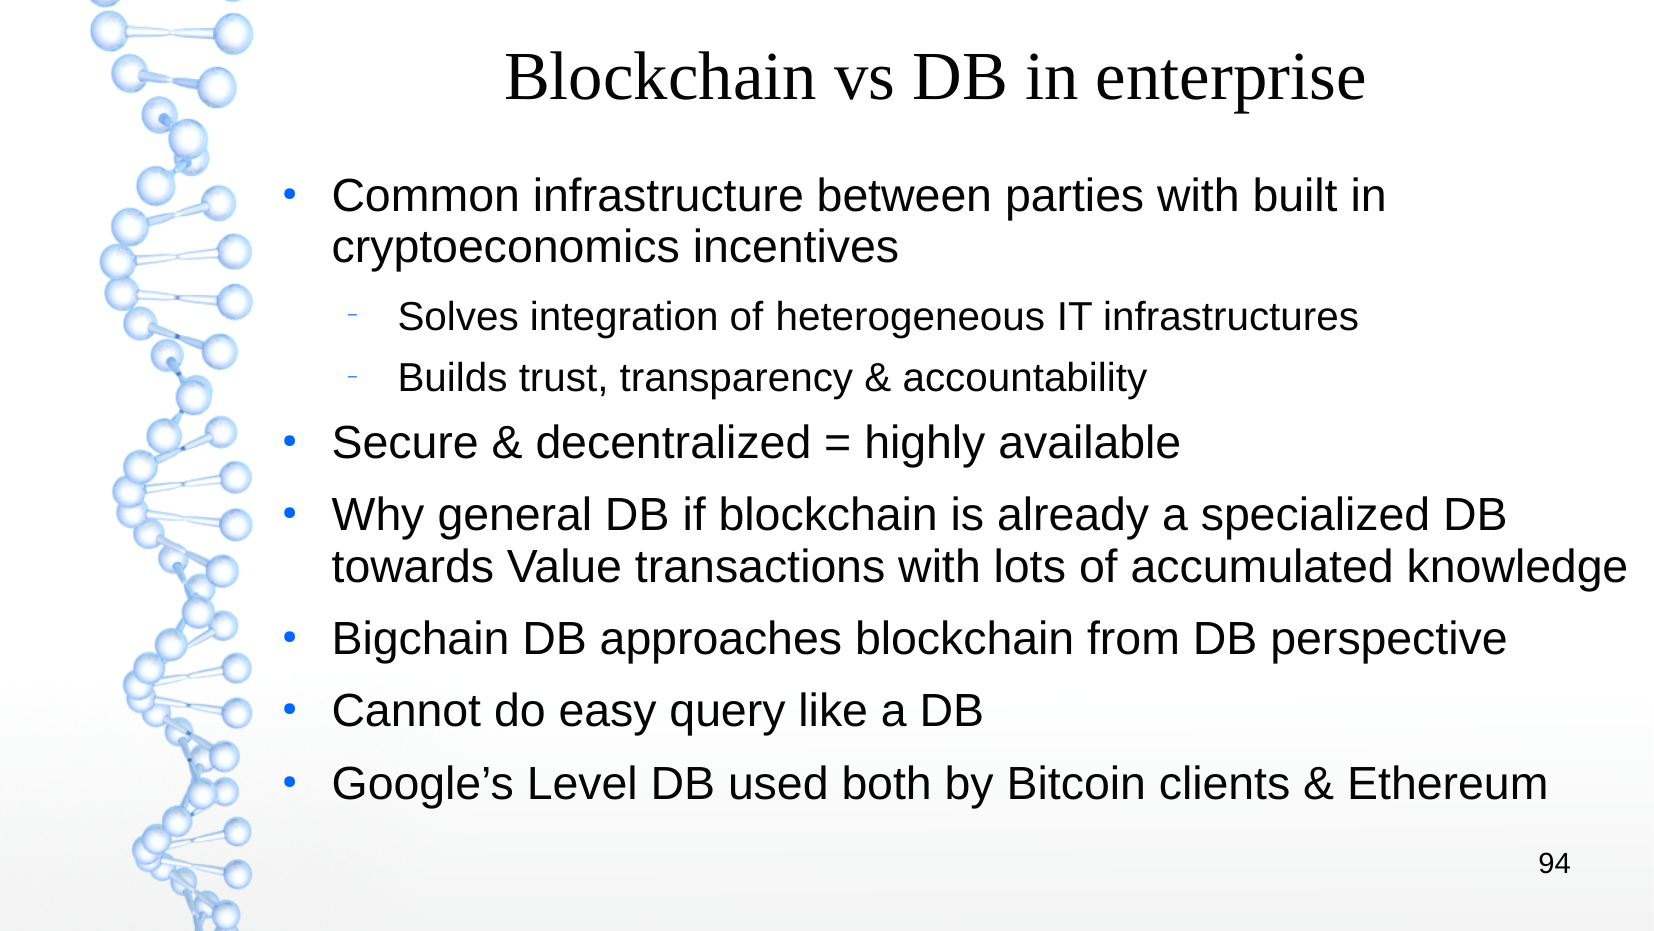

# Blockchain vs DB in enterprise
Common infrastructure between parties with built in cryptoeconomics incentives
Solves integration of heterogeneous IT infrastructures
Builds trust, transparency & accountability
Secure & decentralized = highly available
Why general DB if blockchain is already a specialized DB towards Value transactions with lots of accumulated knowledge
Bigchain DB approaches blockchain from DB perspective
Cannot do easy query like a DB
Google’s Level DB used both by Bitcoin clients & Ethereum
94